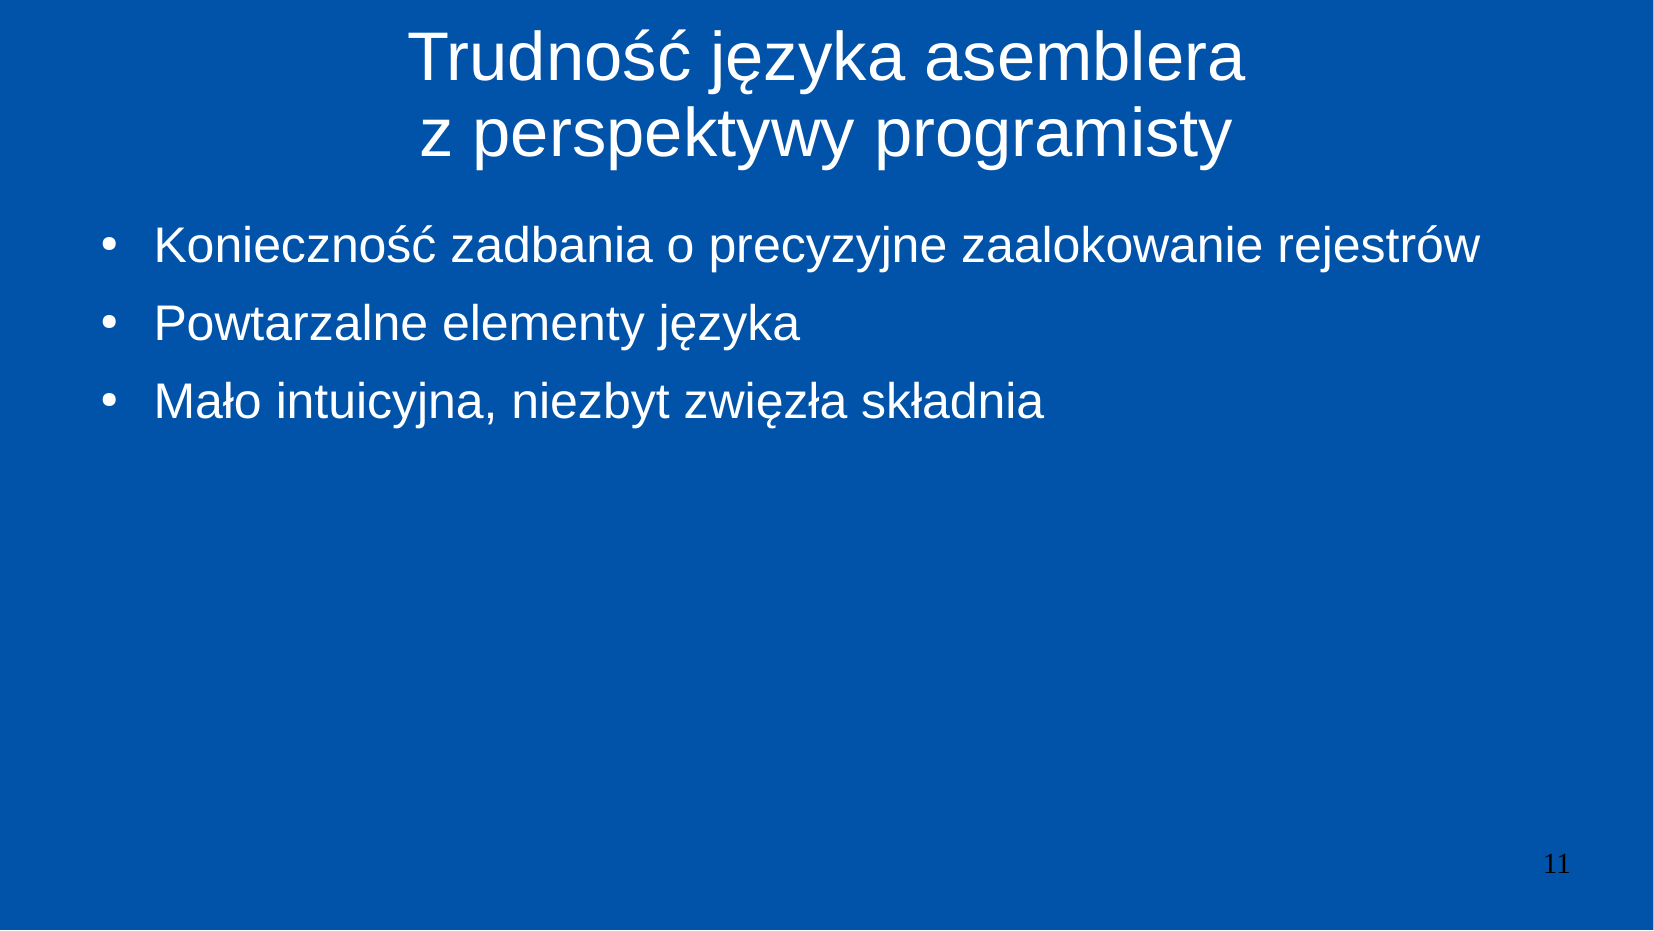

# Trudność języka asemblera z perspektywy programisty
Konieczność zadbania o precyzyjne zaalokowanie rejestrów
Powtarzalne elementy języka
Mało intuicyjna, niezbyt zwięzła składnia
11